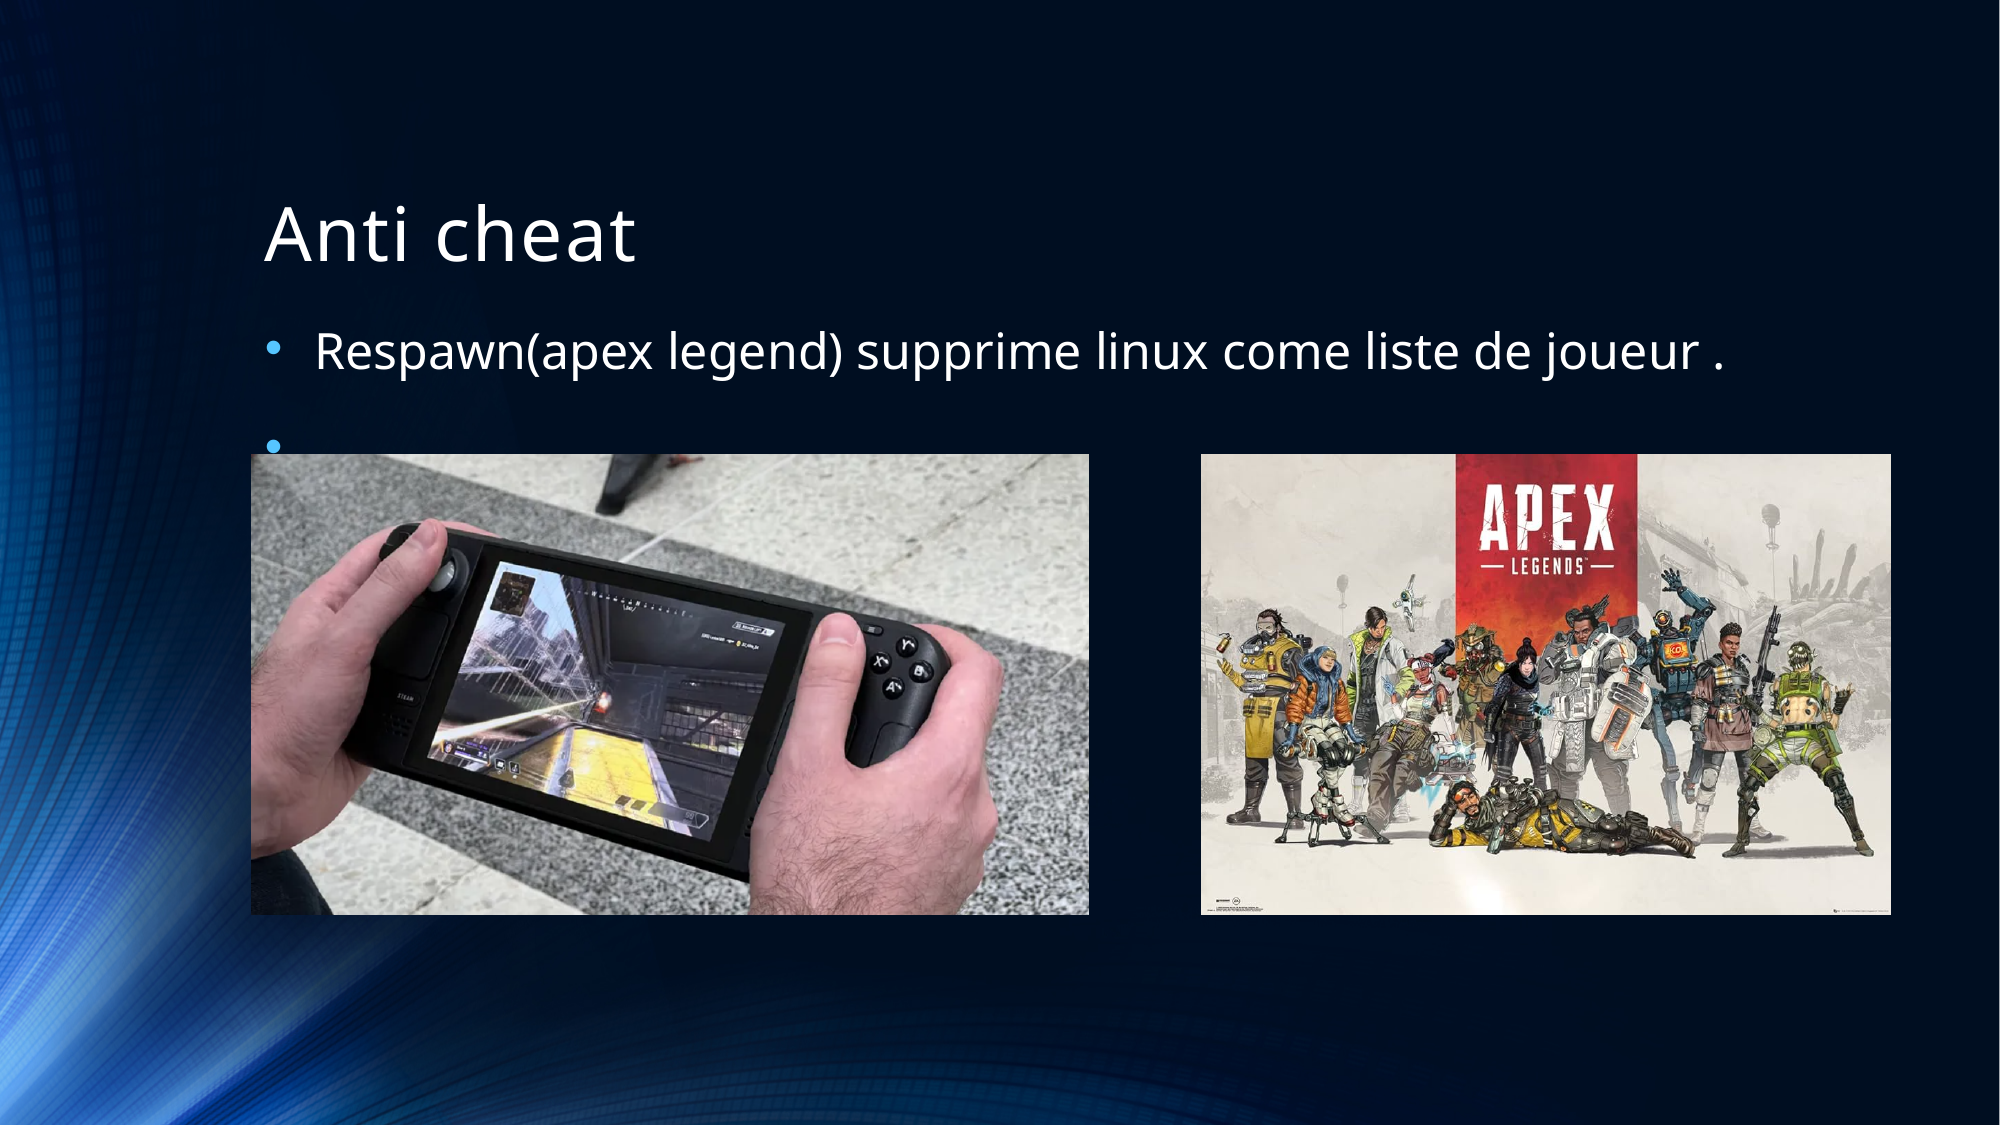

# Anti cheat
 Respawn(apex legend) supprime linux come liste de joueur .